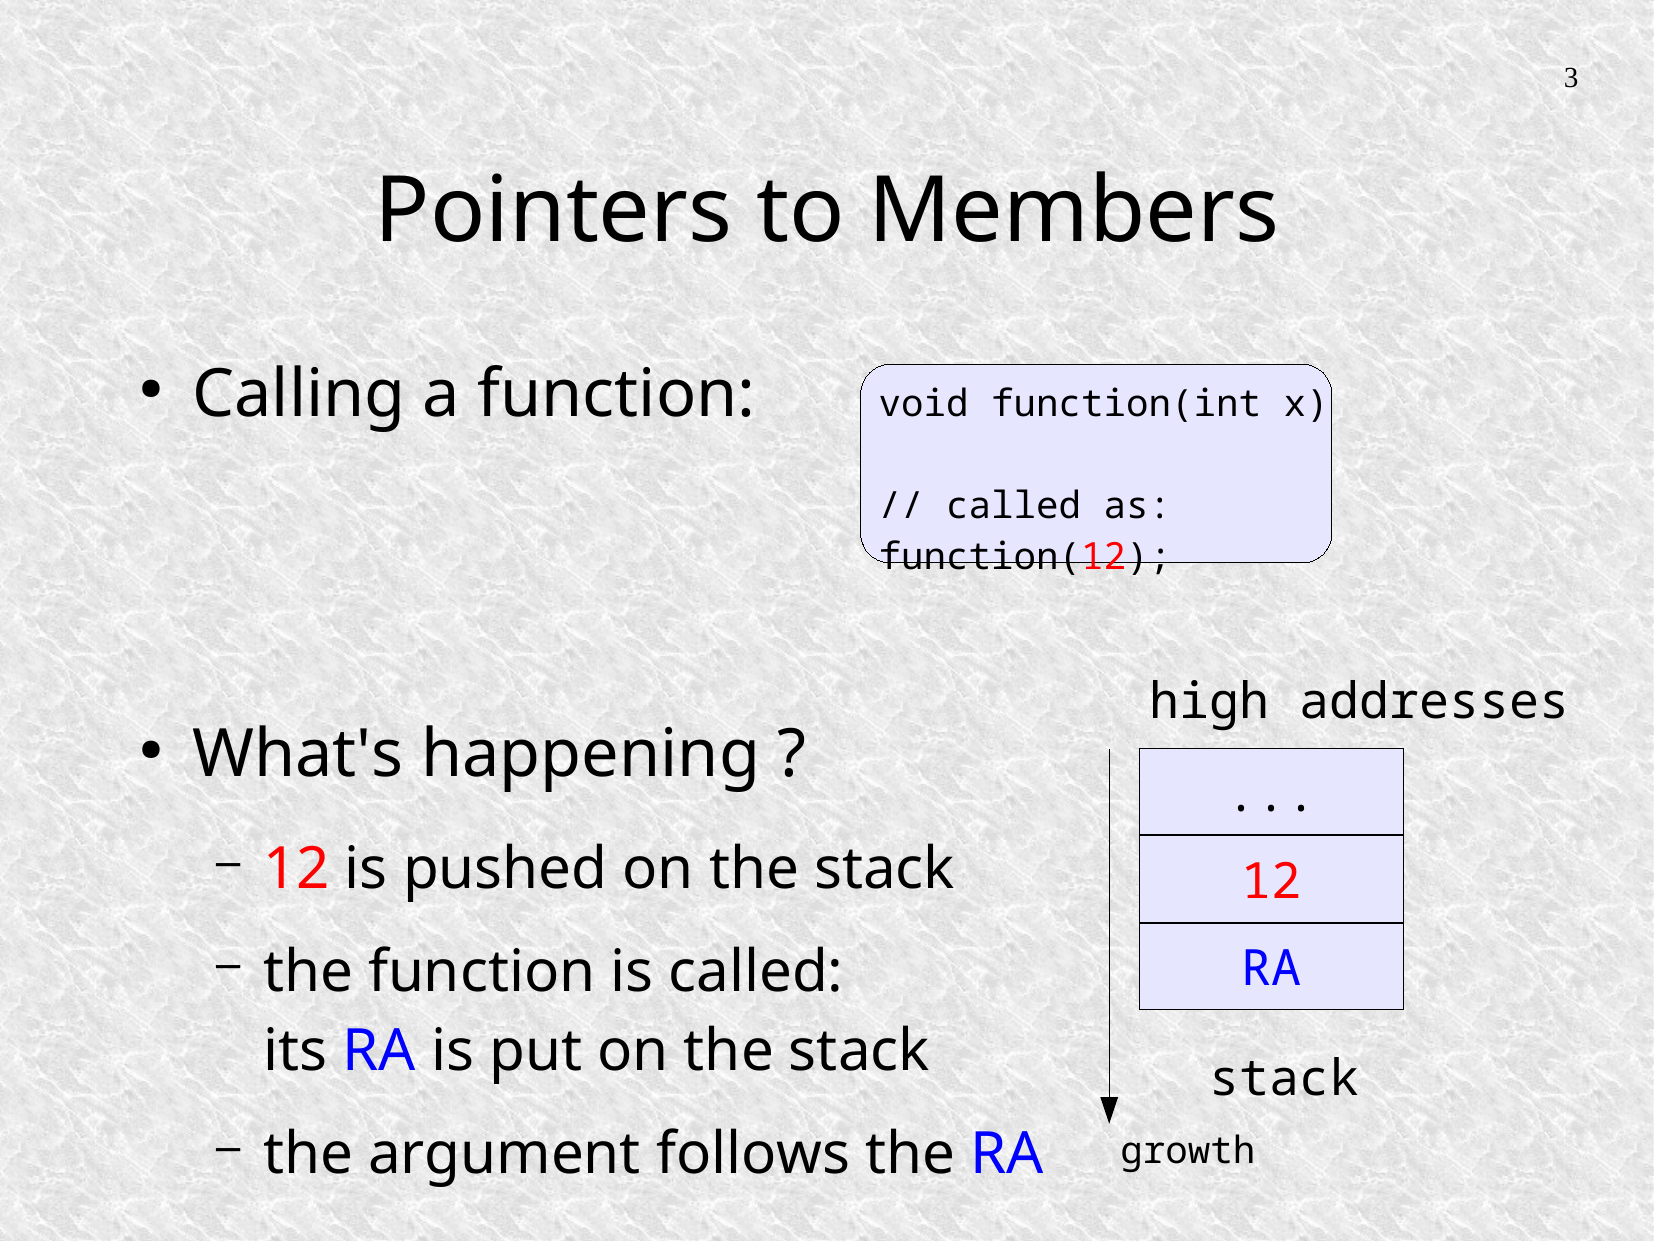

3
# Pointers to Members
Calling a function:
What's happening ?
12 is pushed on the stack
the function is called:
its RA is put on the stack
the argument follows the RA
void function(int x)
// called as:
function(12);
high addresses
...
12
RA
stack
growth